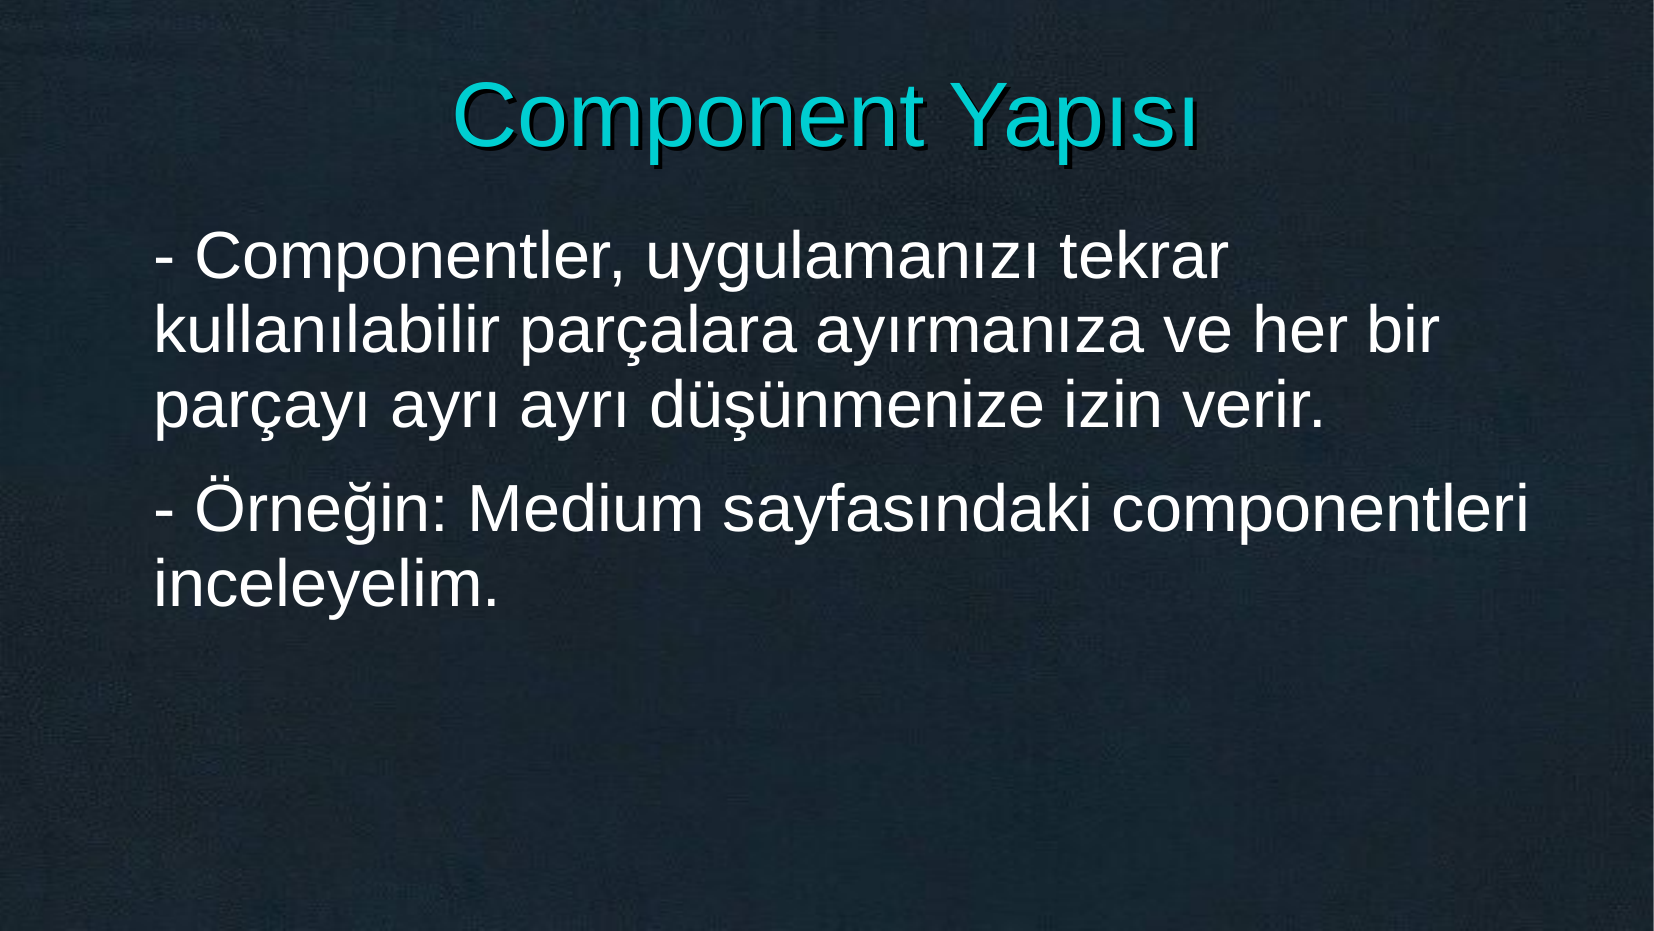

# Component Yapısı
- Componentler, uygulamanızı tekrar kullanılabilir parçalara ayırmanıza ve her bir parçayı ayrı ayrı düşünmenize izin verir.
- Örneğin: Medium sayfasındaki componentleri inceleyelim.